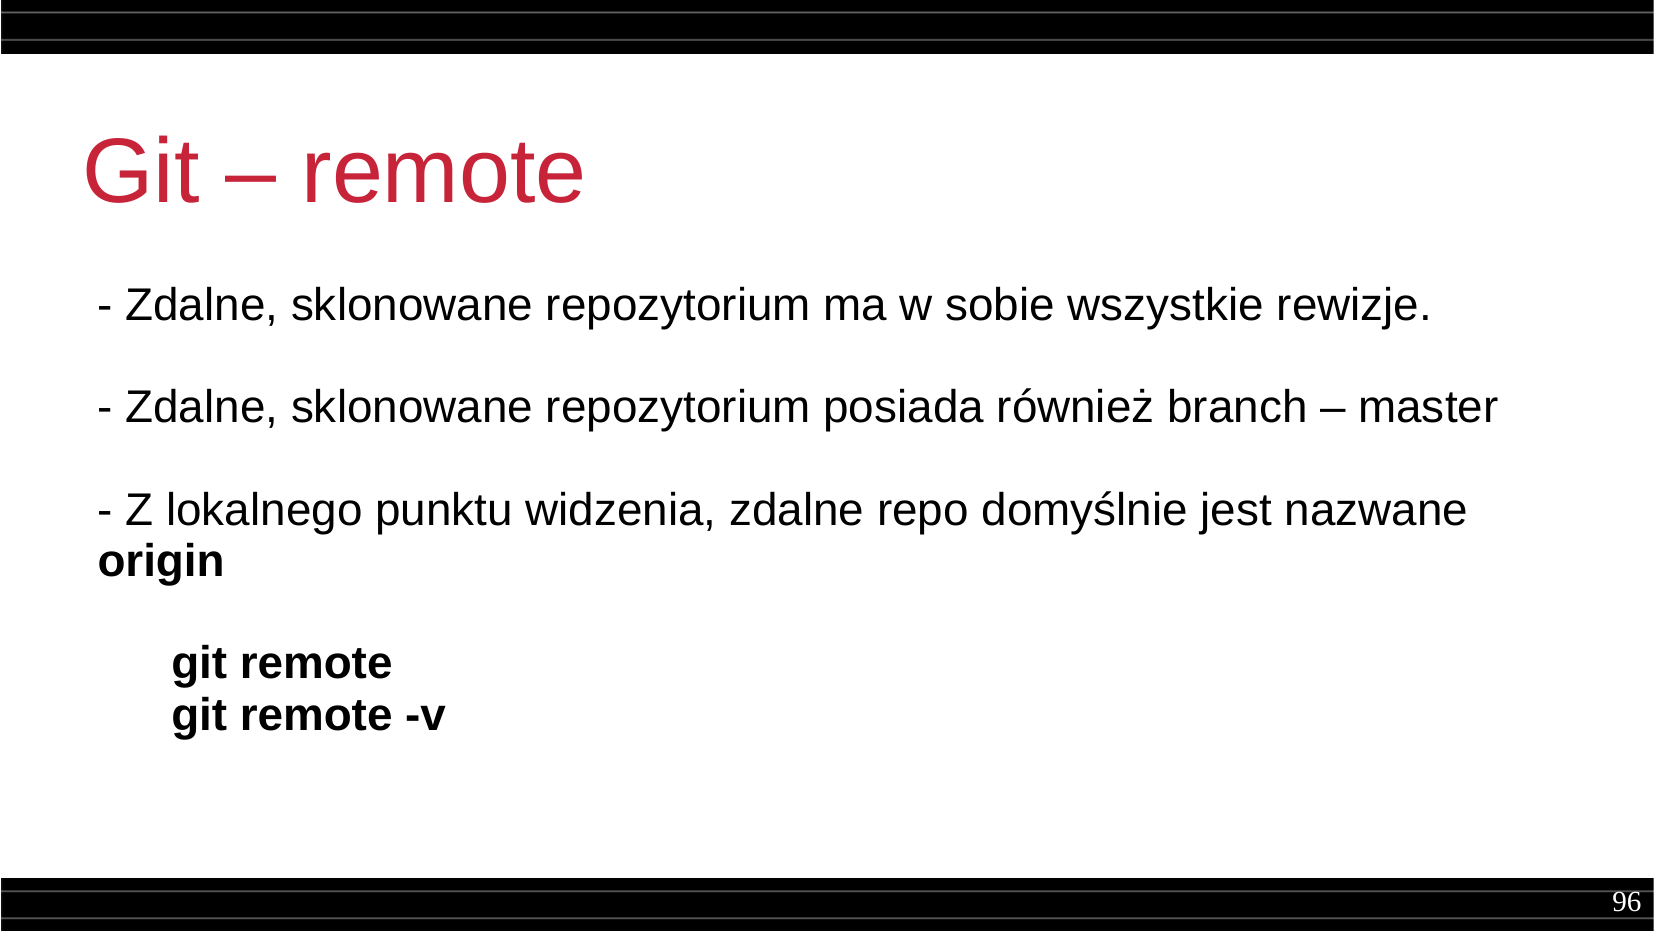

# Git – remote
- Zdalne, sklonowane repozytorium ma w sobie wszystkie rewizje.
- Zdalne, sklonowane repozytorium posiada również branch – master
- Z lokalnego punktu widzenia, zdalne repo domyślnie jest nazwane origin
	git remote
	git remote -v